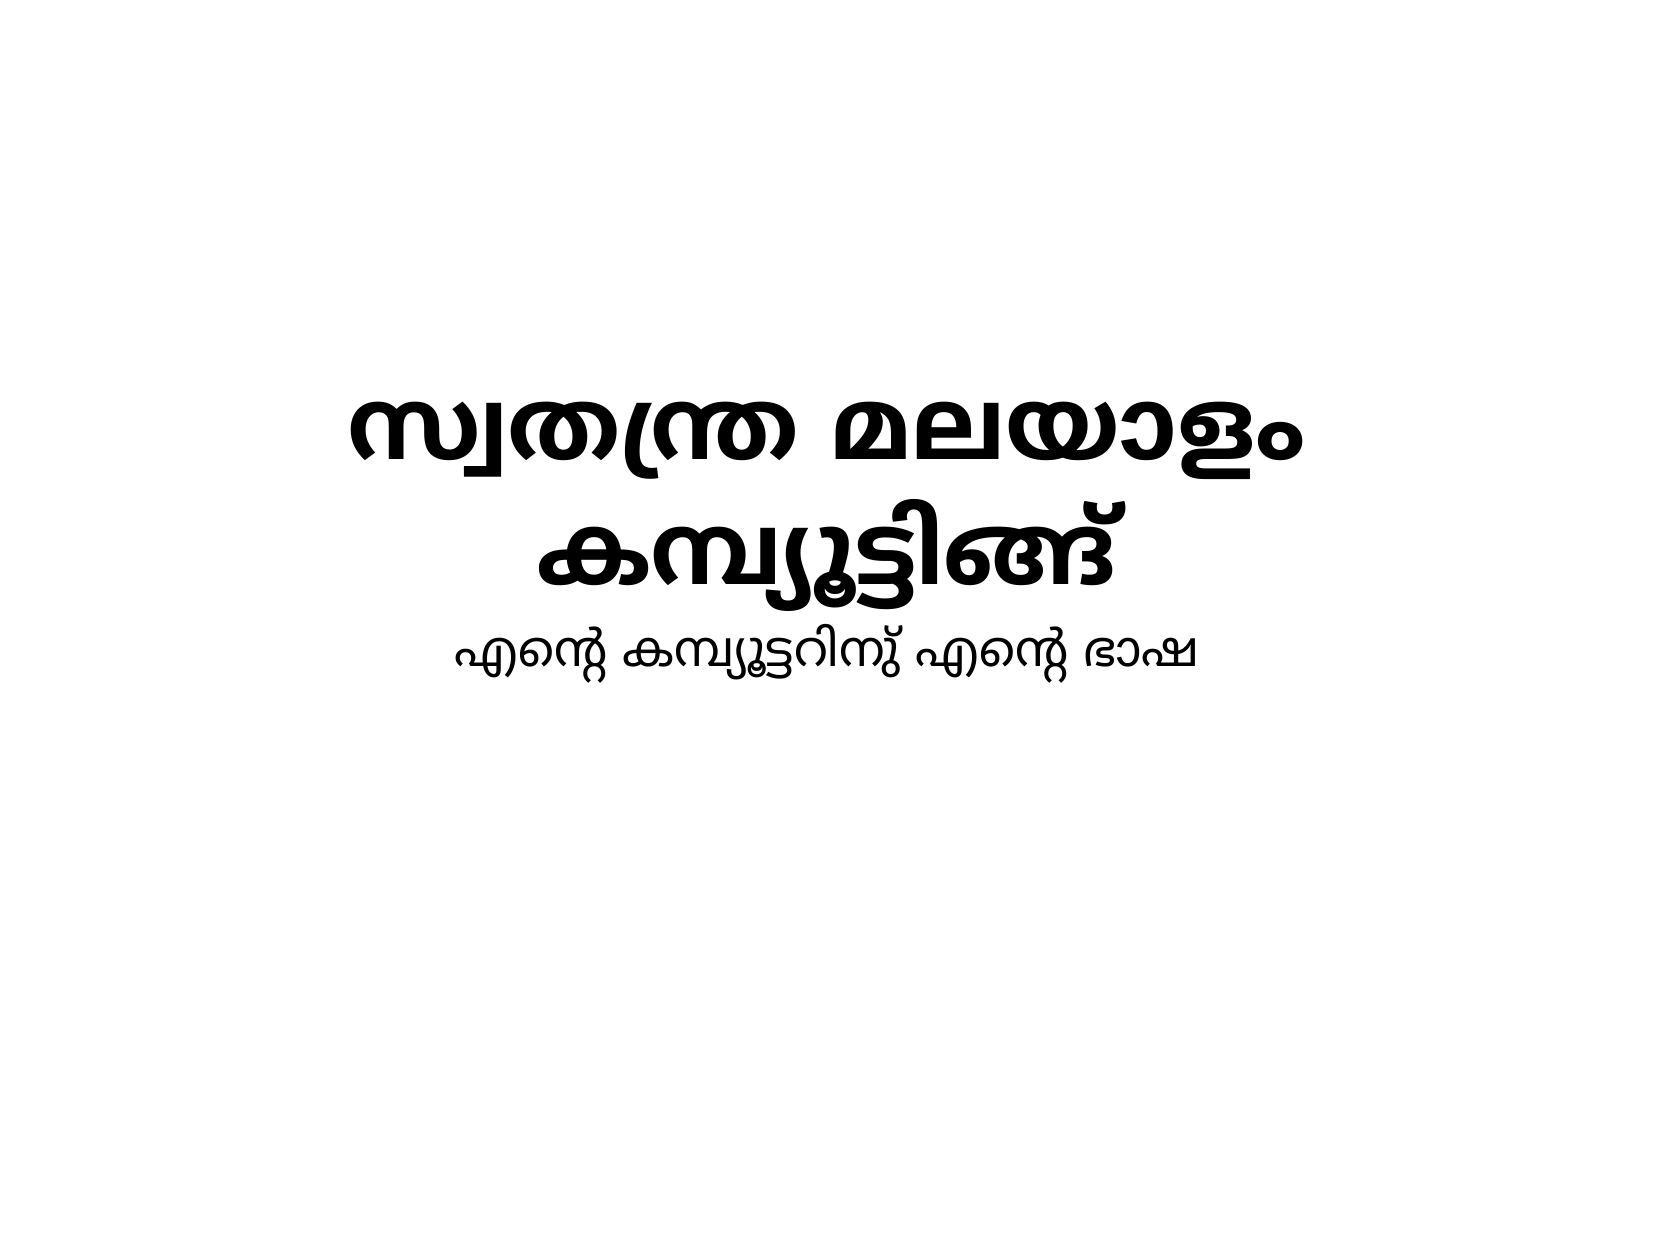

# സ്വതന്ത്ര മലയാളം കമ്പ്യൂട്ടിങ്ങ്
എന്റെ കമ്പ്യൂട്ടറിനു് എന്റെ ഭാഷ